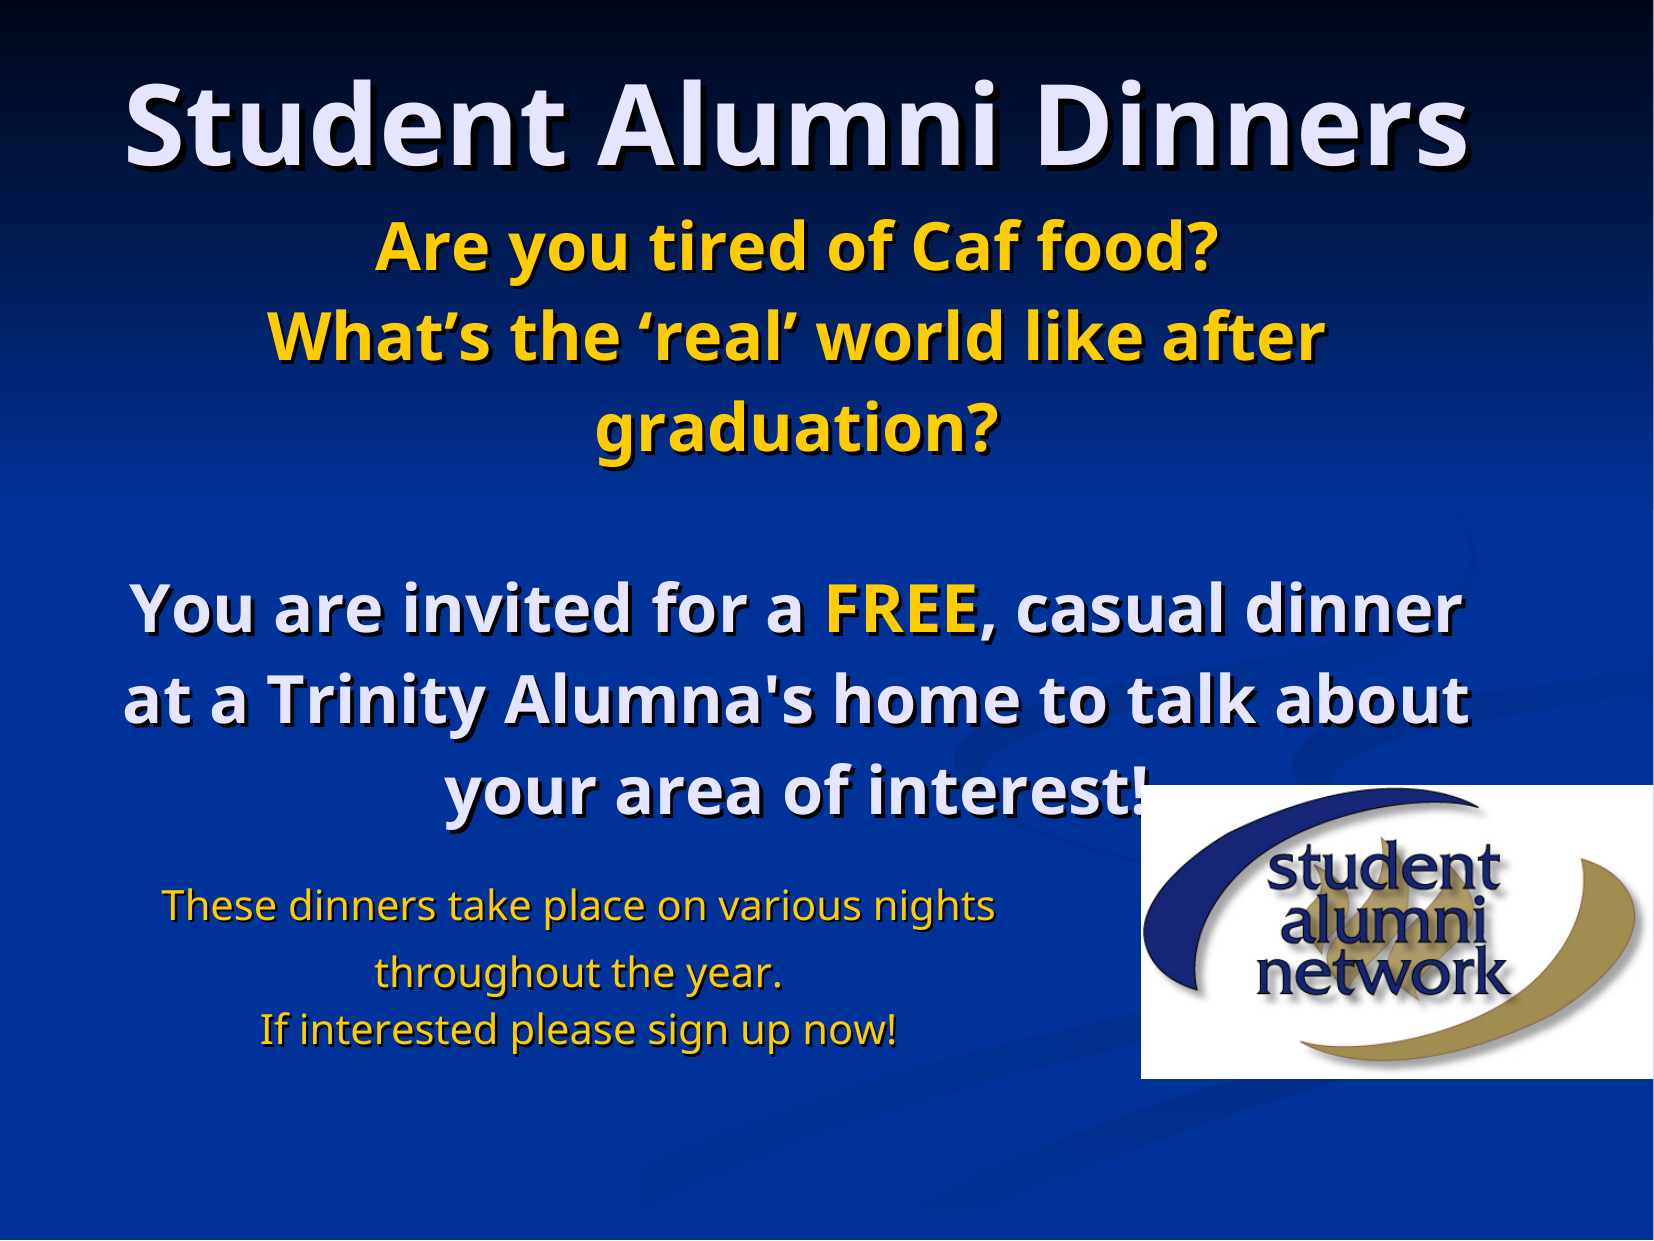

# Student Alumni Dinners Are you tired of Caf food? What’s the ‘real’ world like after graduation? You are invited for a FREE, casual dinner at a Trinity Alumna's home to talk about your area of interest!
These dinners take place on various nights
 throughout the year.
If interested please sign up now!